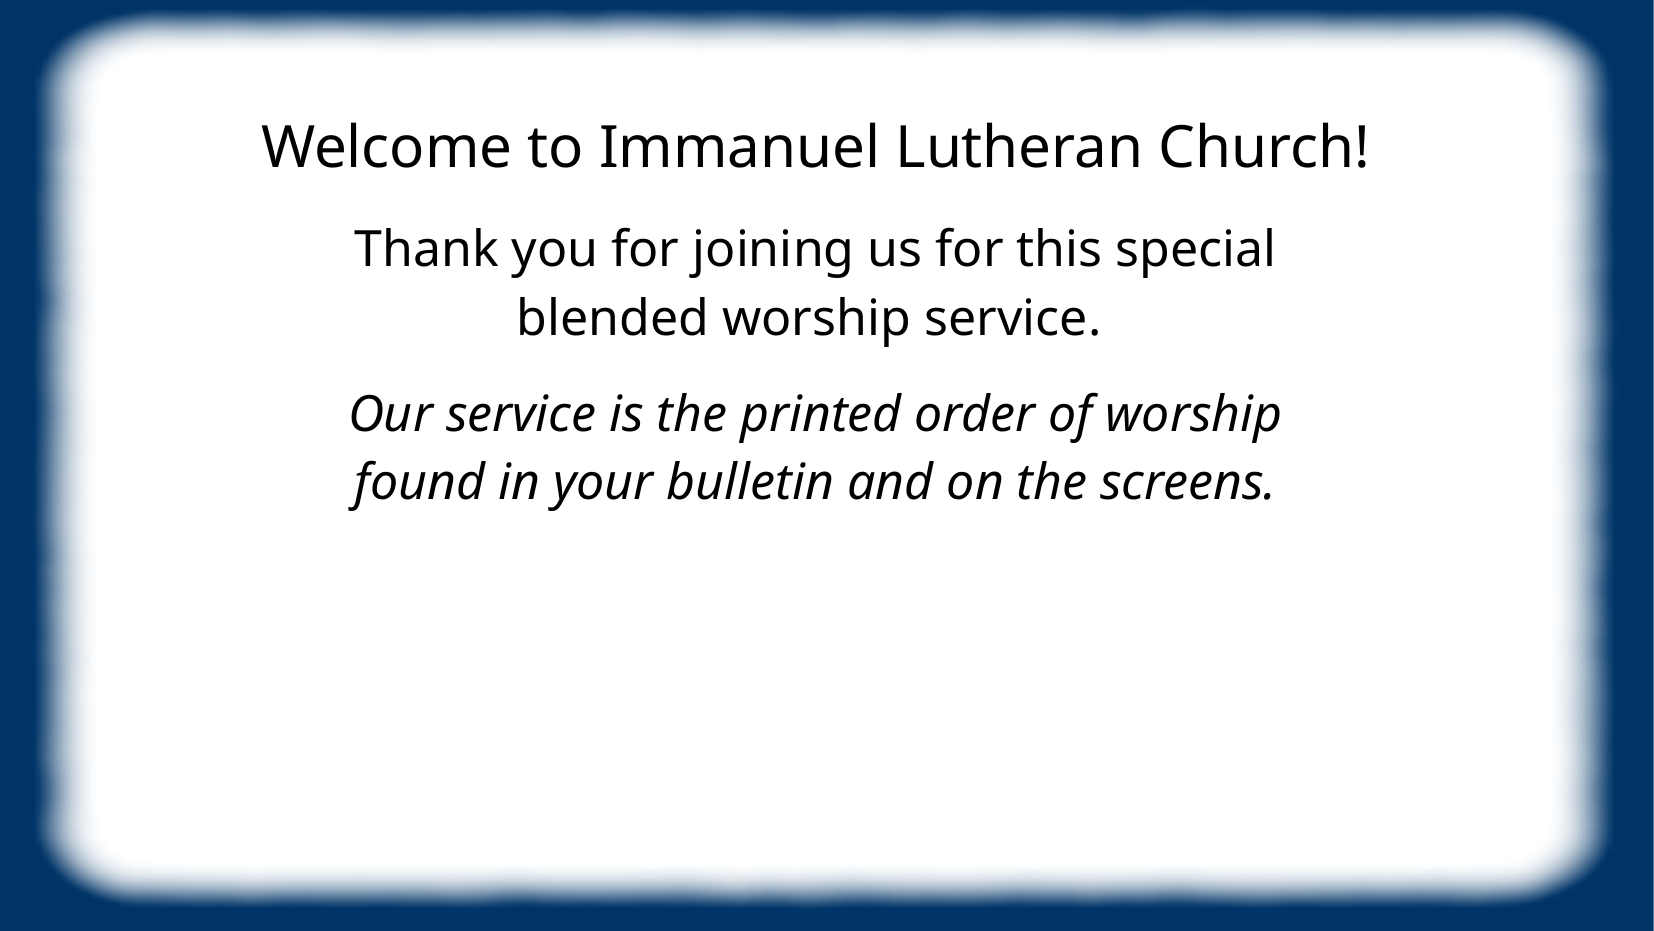

# Welcome to Immanuel Lutheran Church! Thank you for joining us for this special blended worship service. Our service is the printed order of worship found in your bulletin and on the screens.